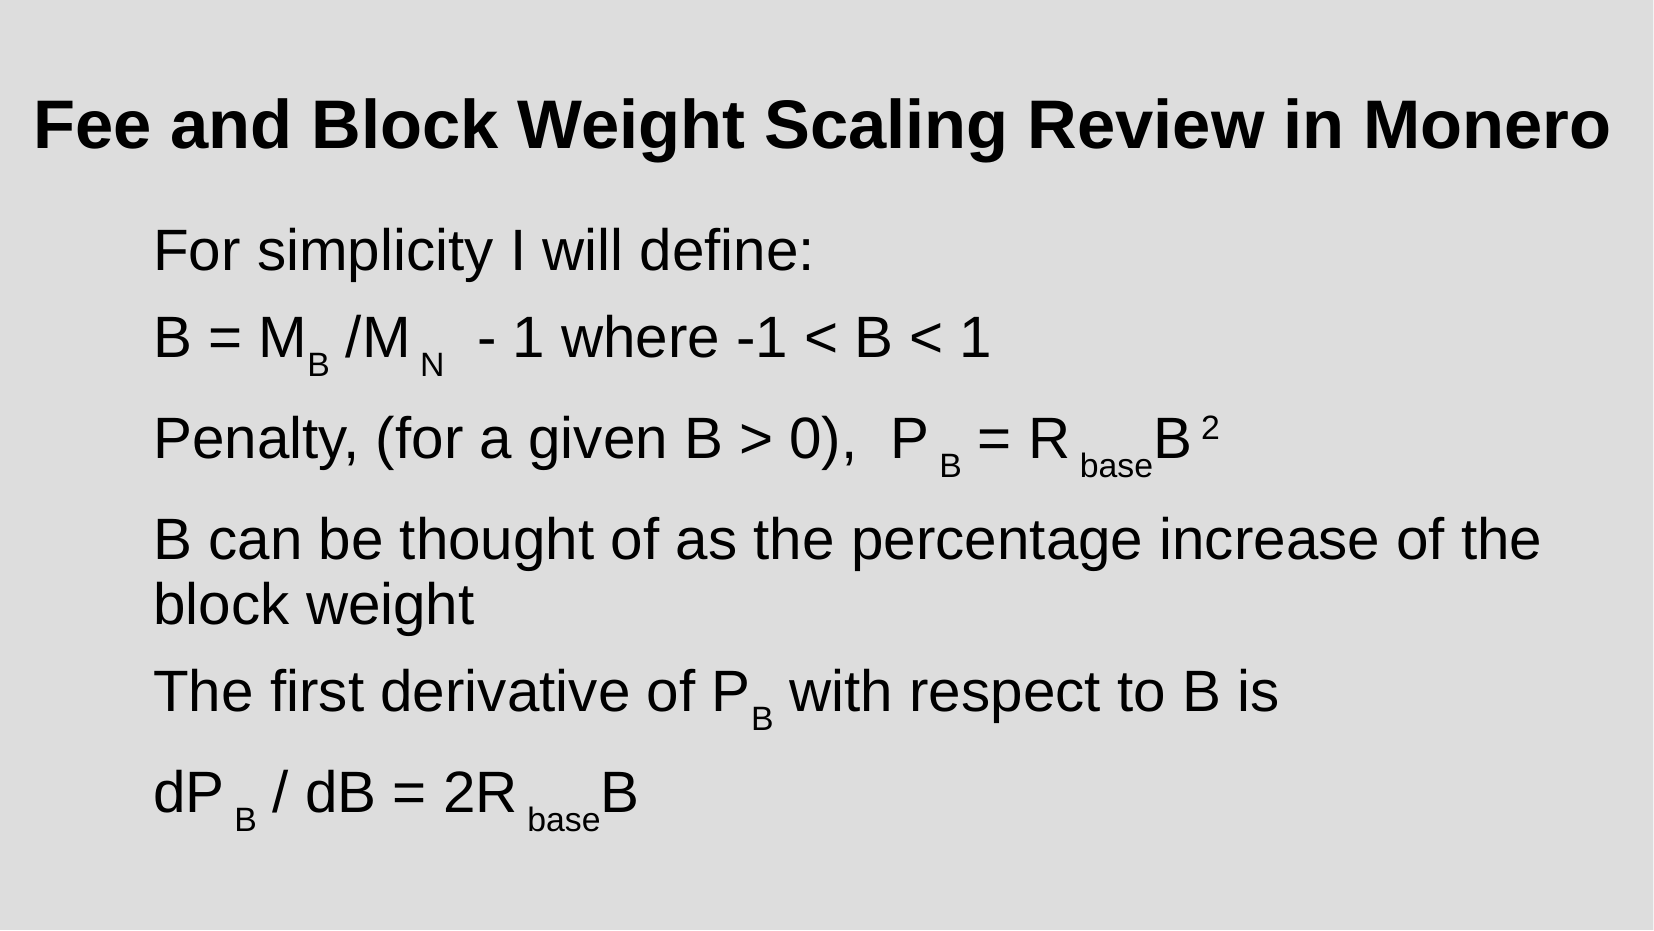

Fee and Block Weight Scaling Review in Monero
# For simplicity I will define:
B = MB /M N - 1 where -1 < B < 1
Penalty, (for a given B > 0), P B = R baseB 2
B can be thought of as the percentage increase of the block weight
The first derivative of PB with respect to B is
dP B / dB = 2R baseB